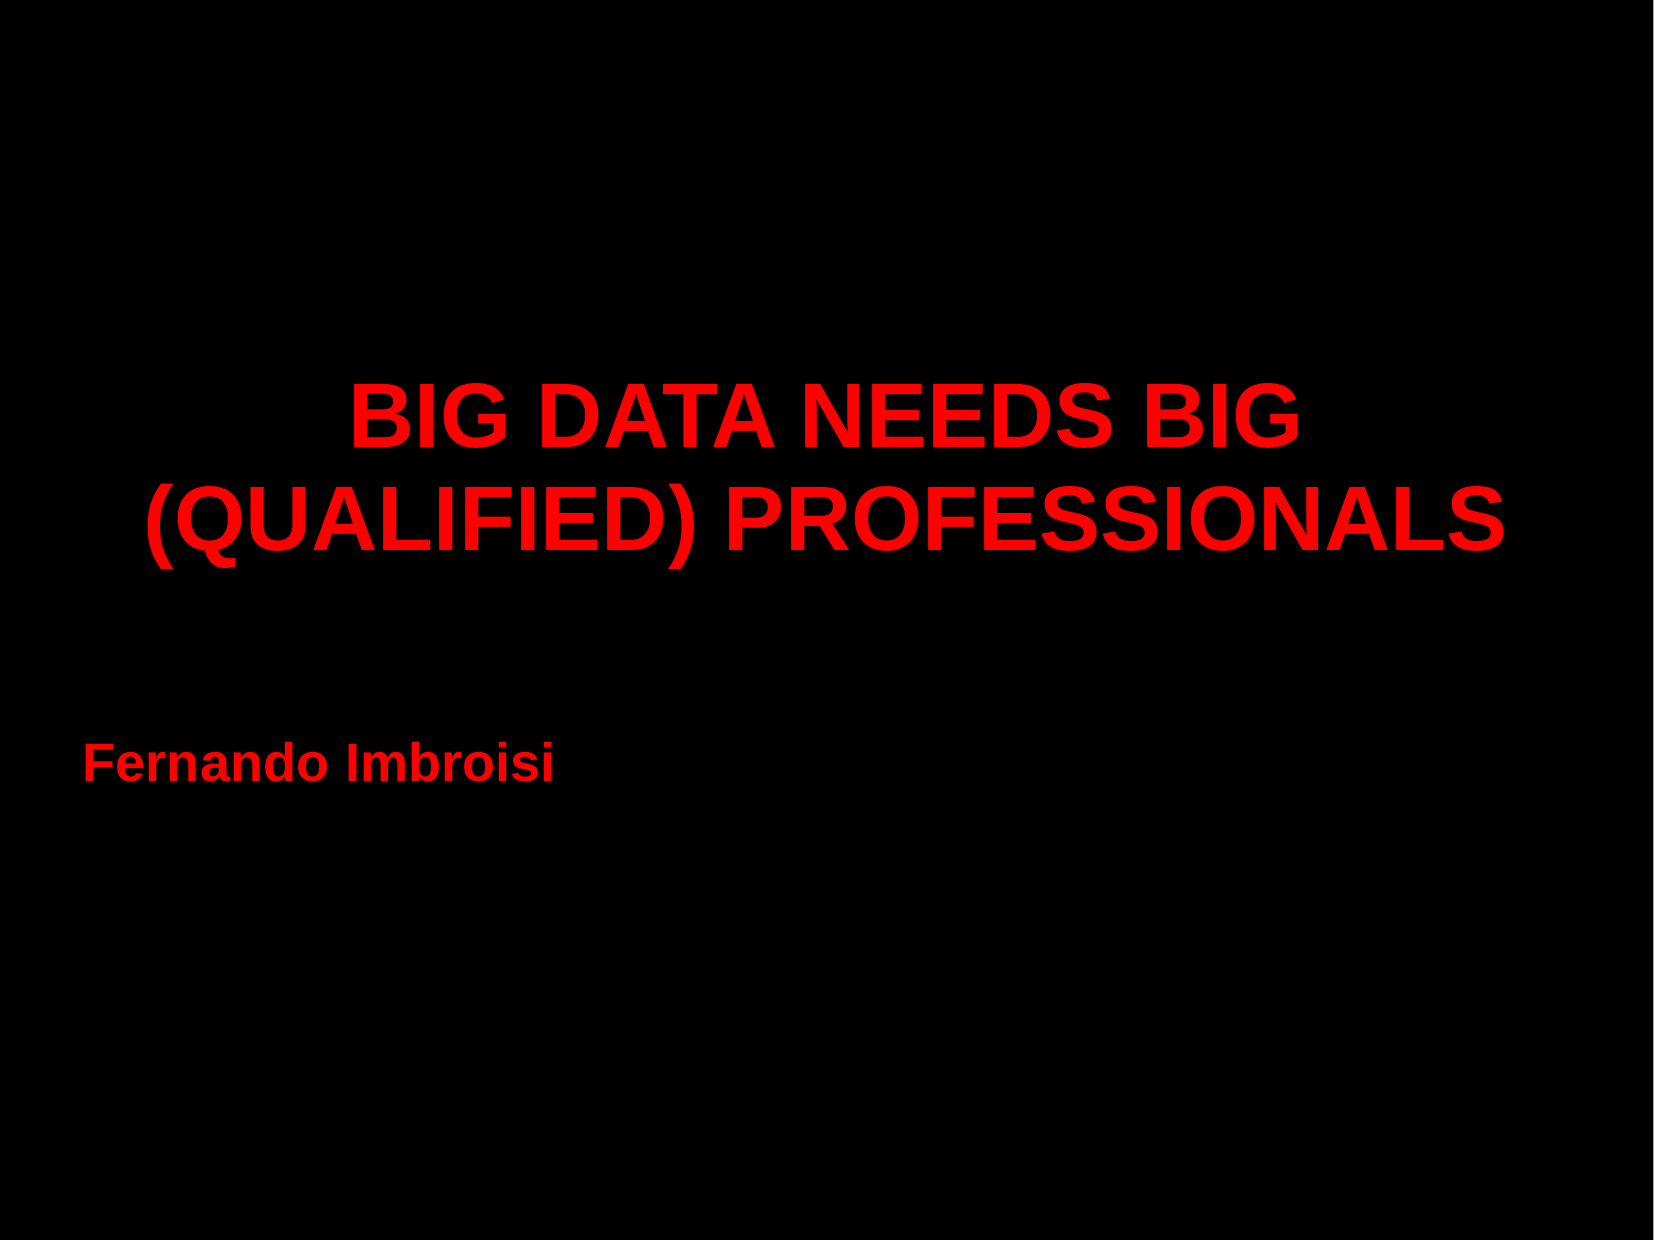

# BIG DATA NEEDS BIG (QUALIFIED) PROFESSIONALS
Fernando Imbroisi